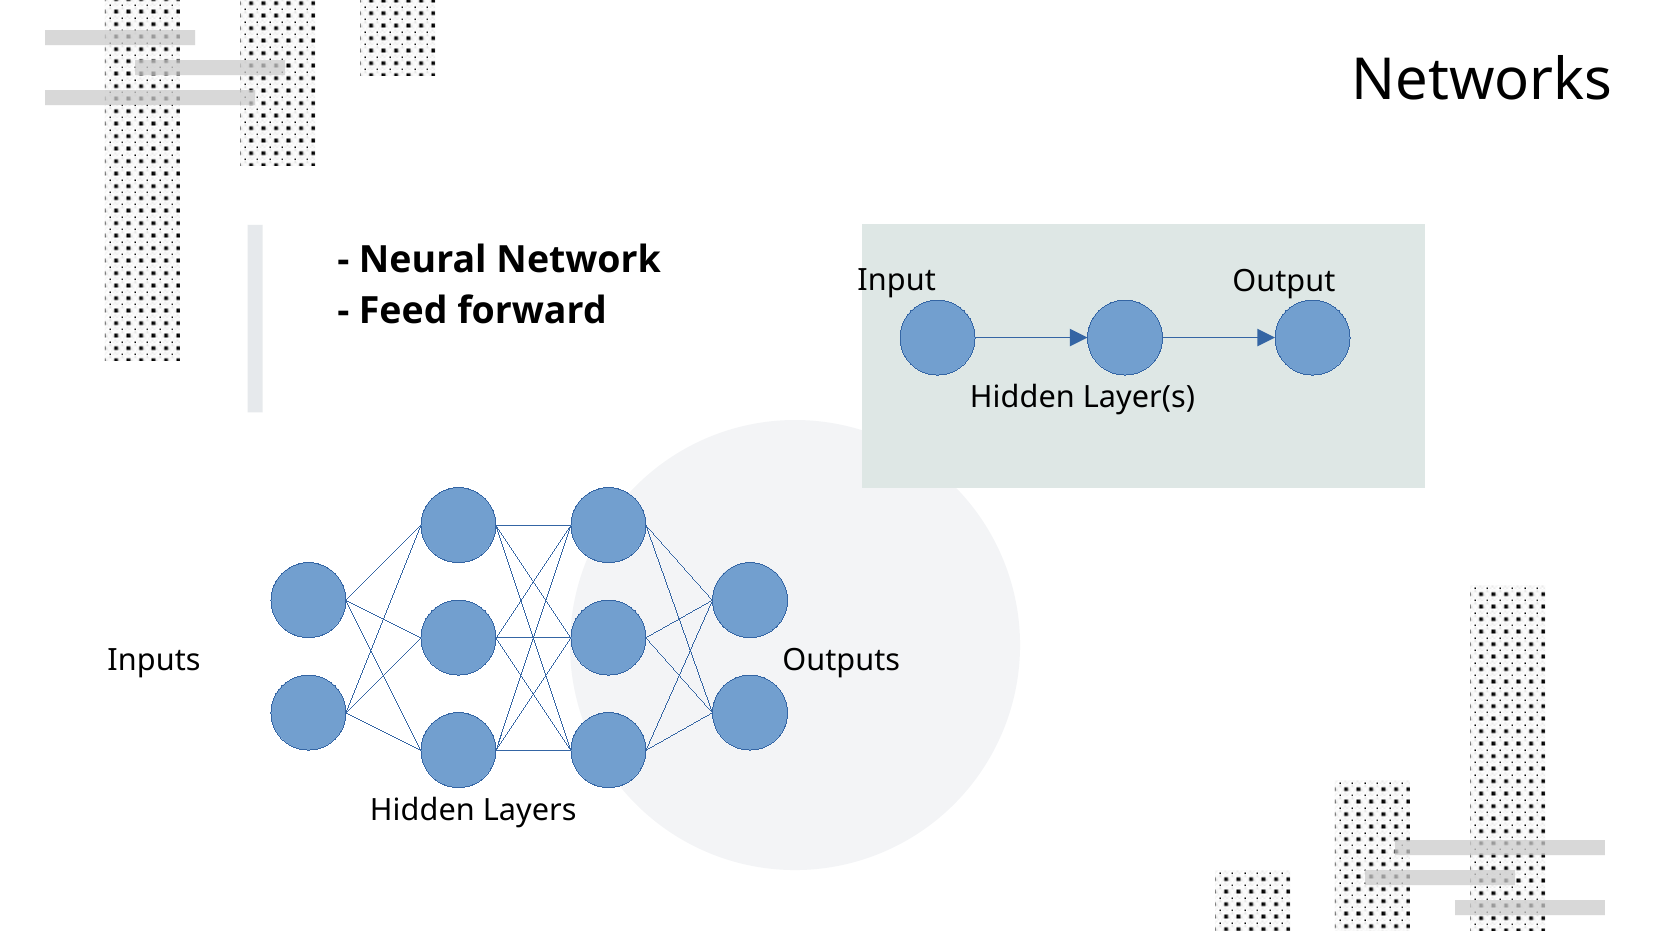

# Networks
- Neural Network
- Feed forward
Input
Output
Hidden Layer(s)
Inputs
Outputs
Hidden Layers